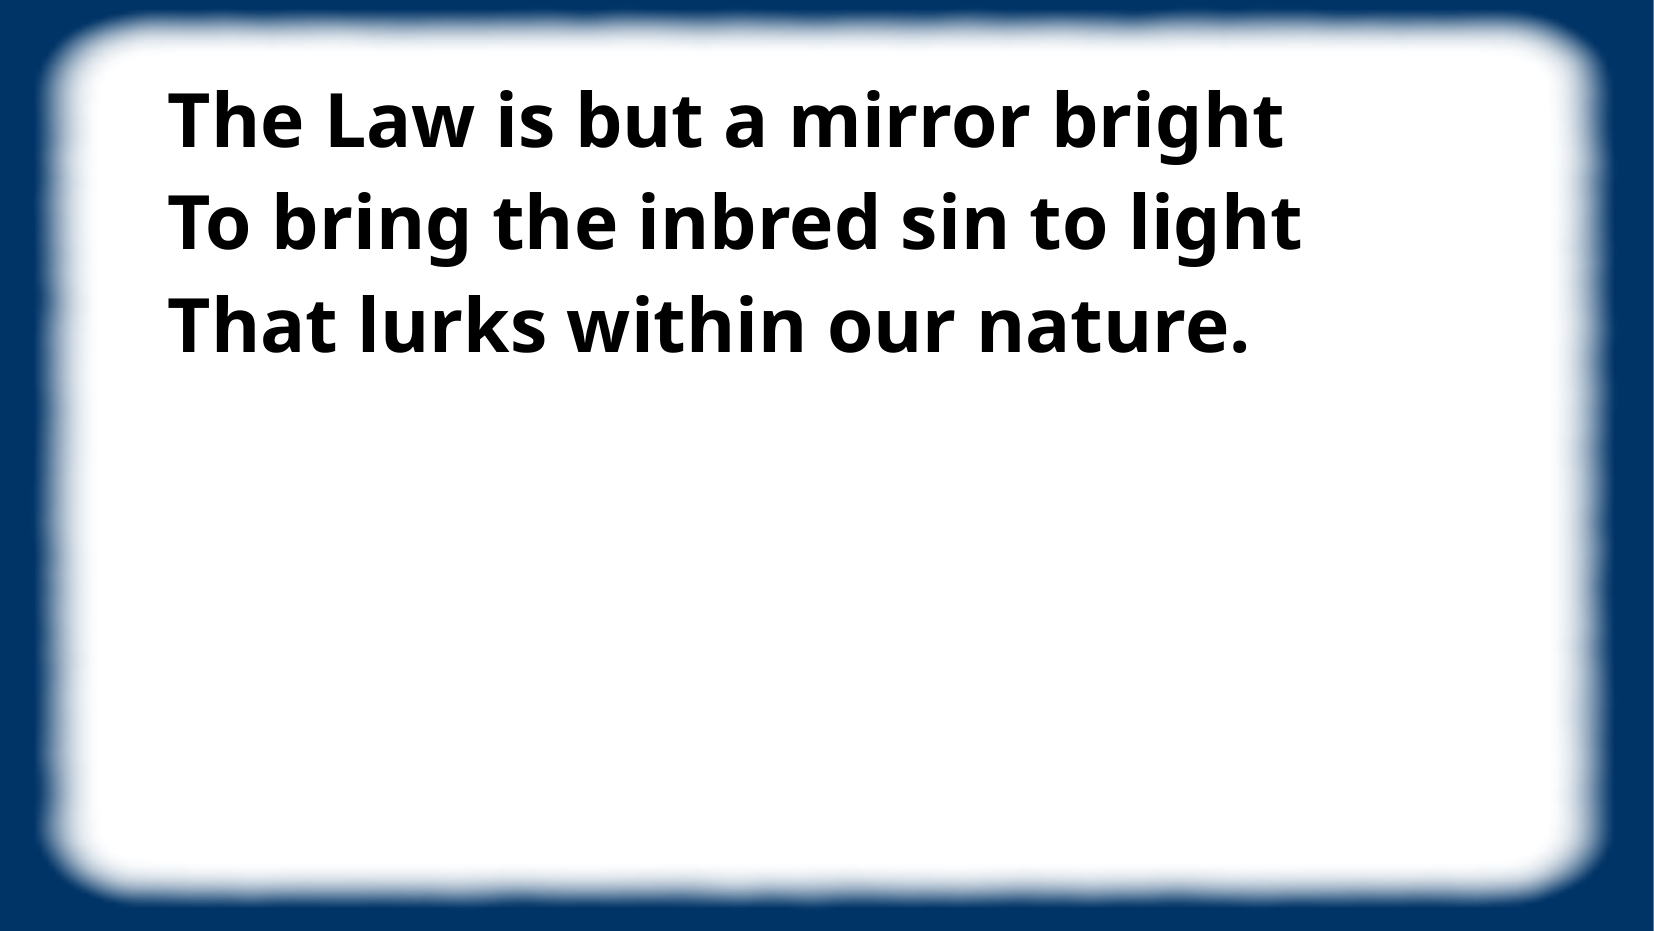

The Law is but a mirror bright
 To bring the inbred sin to light
 That lurks within our nature.